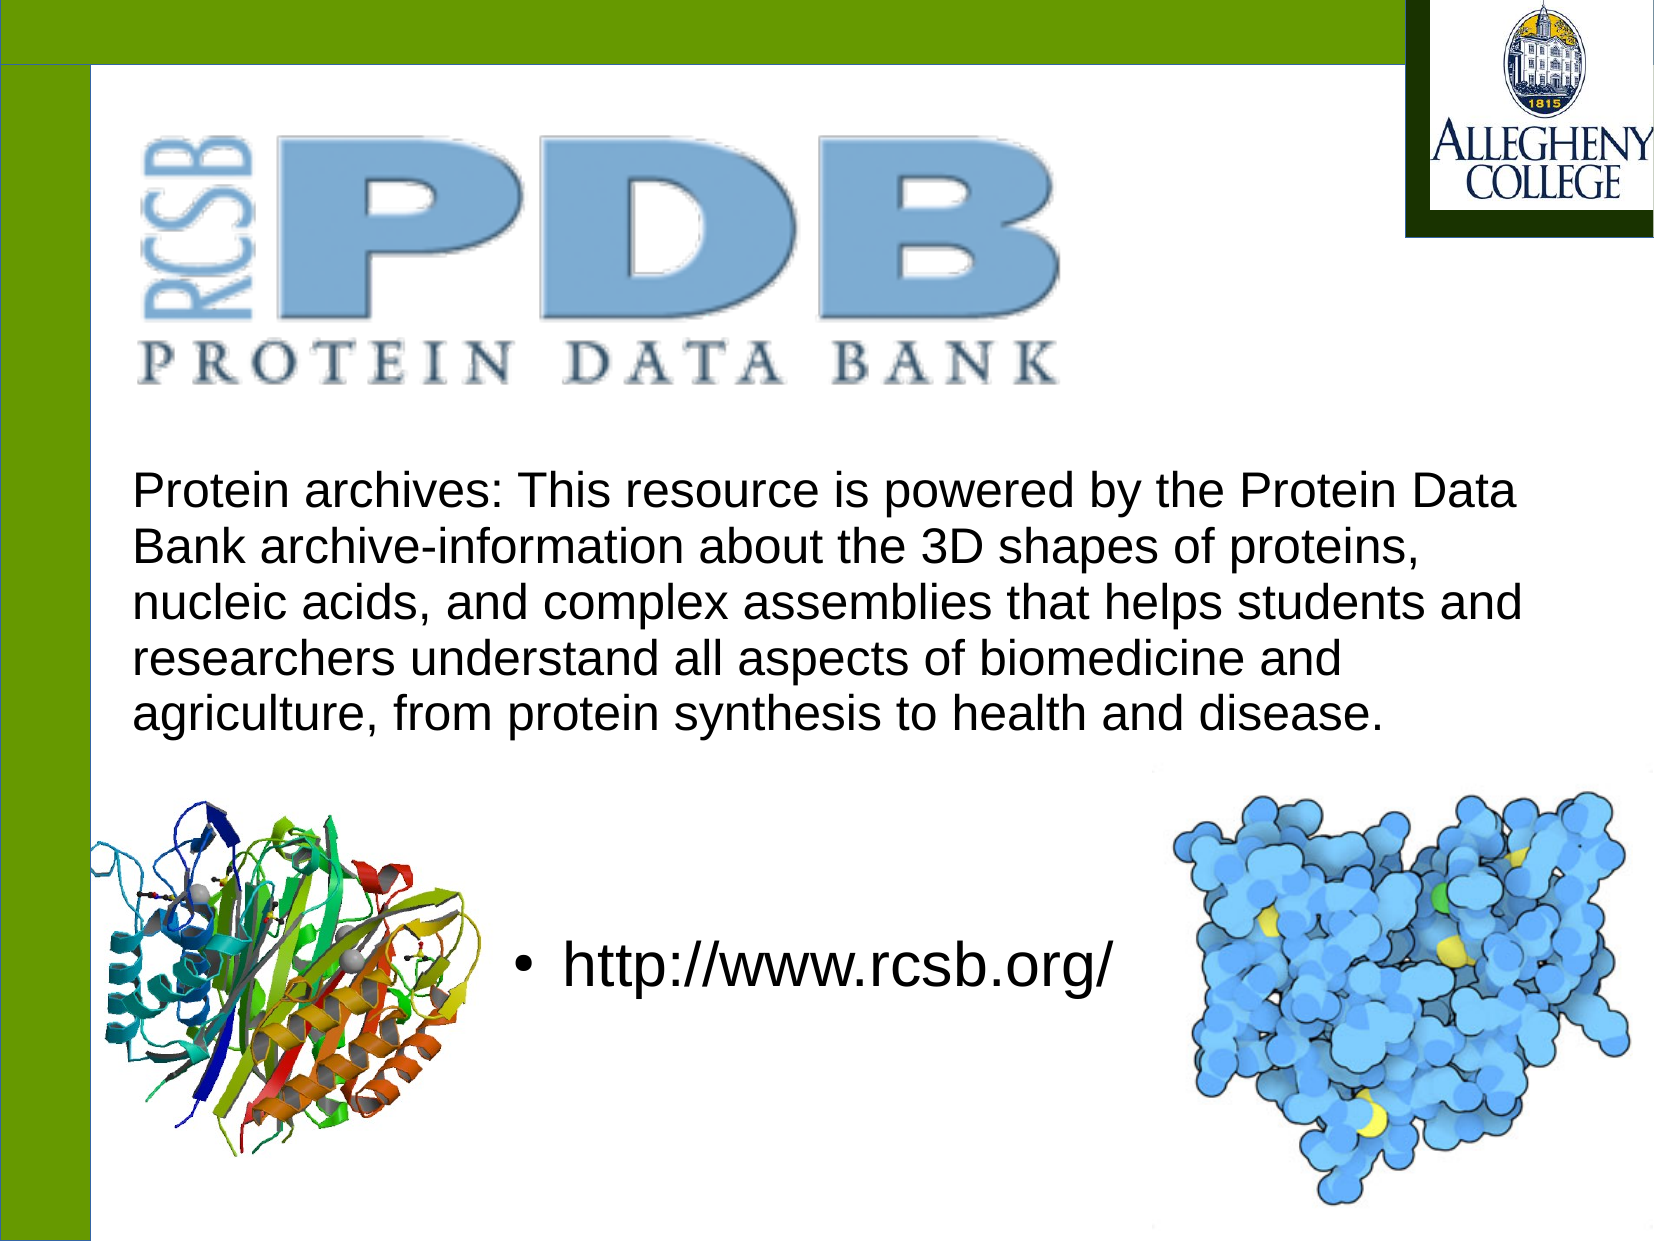

# PDB: Protein Data Bank
Protein archives: This resource is powered by the Protein Data Bank archive-information about the 3D shapes of proteins, nucleic acids, and complex assemblies that helps students and researchers understand all aspects of biomedicine and agriculture, from protein synthesis to health and disease.
http://www.rcsb.org/